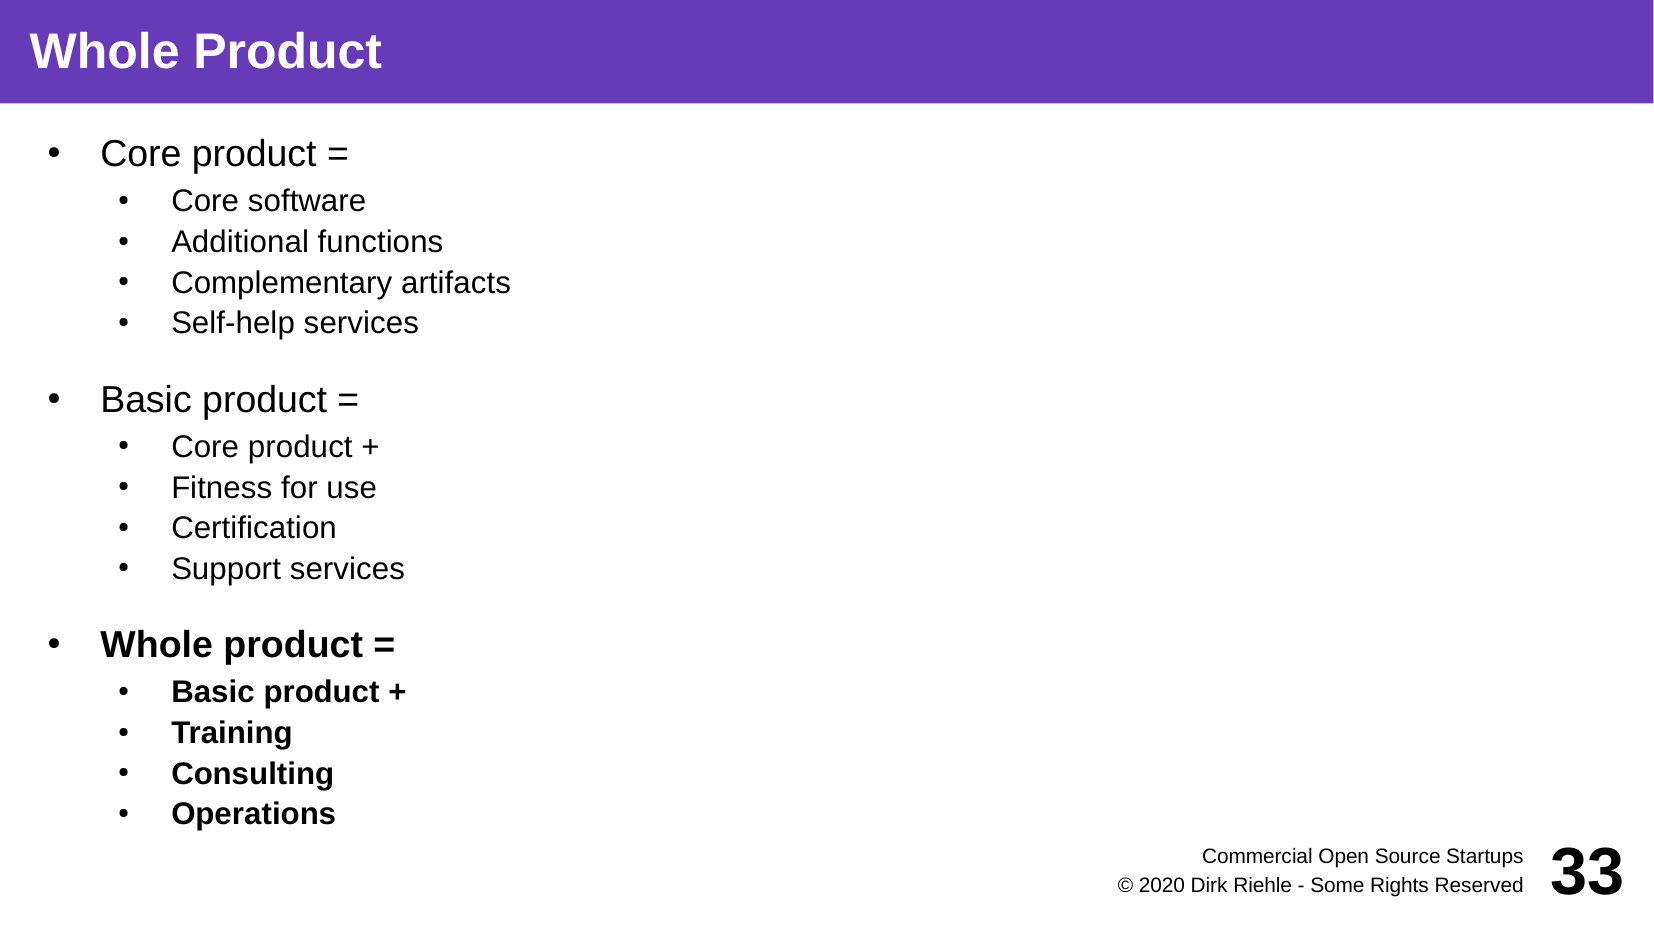

# Whole Product
Core product =
Core software
Additional functions
Complementary artifacts
Self-help services
Basic product =
Core product +
Fitness for use
Certification
Support services
Whole product =
Basic product +
Training
Consulting
Operations
Commercial Open Source Startups
33
© 2020 Dirk Riehle - Some Rights Reserved